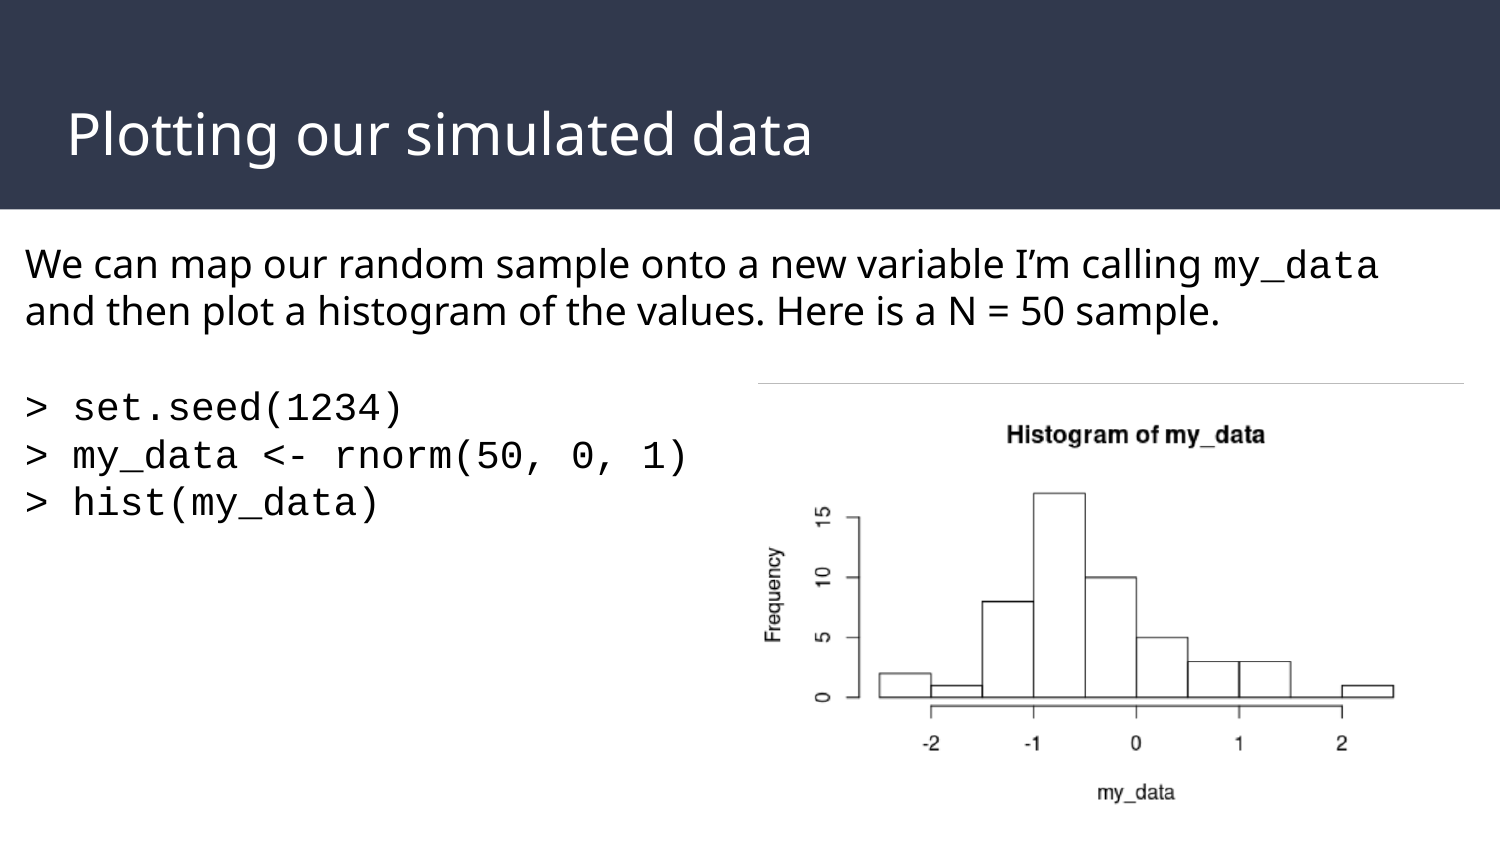

# Plotting our simulated data
We can map our random sample onto a new variable I’m calling my_data and then plot a histogram of the values. Here is a N = 50 sample.
> set.seed(1234)
> my_data <- rnorm(50, 0, 1)
> hist(my_data)